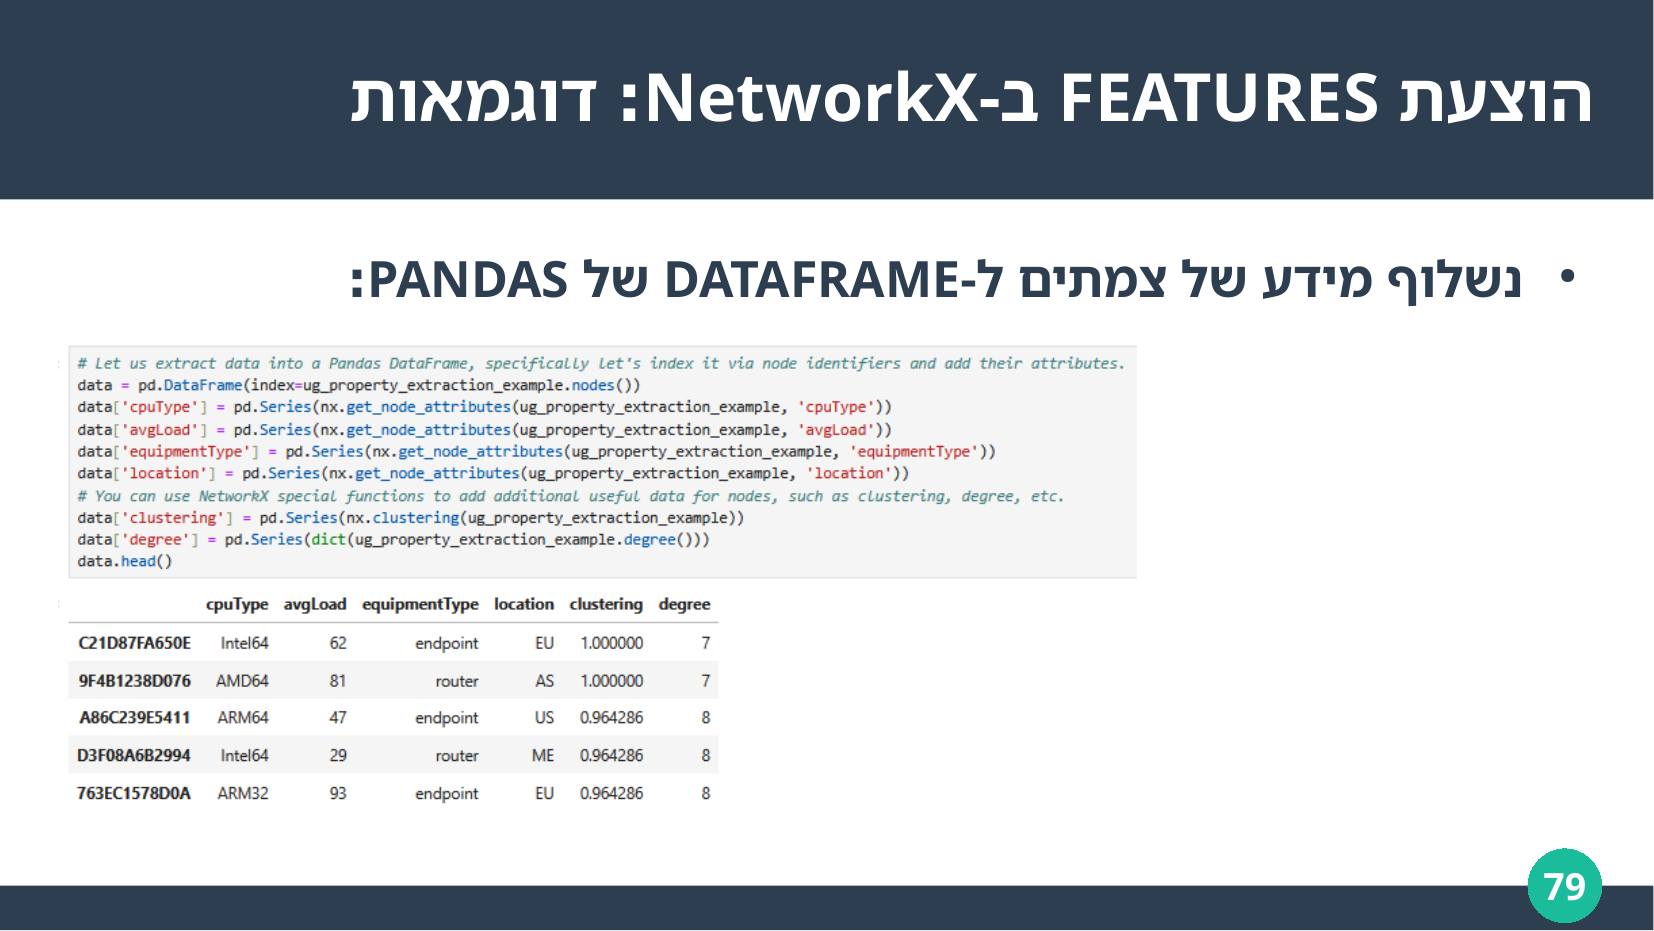

# הוצעת FEATURES ב-NetworkX: דוגמאות
נשלוף מידע של צמתים ל-DATAFRAME של PANDAS:
79